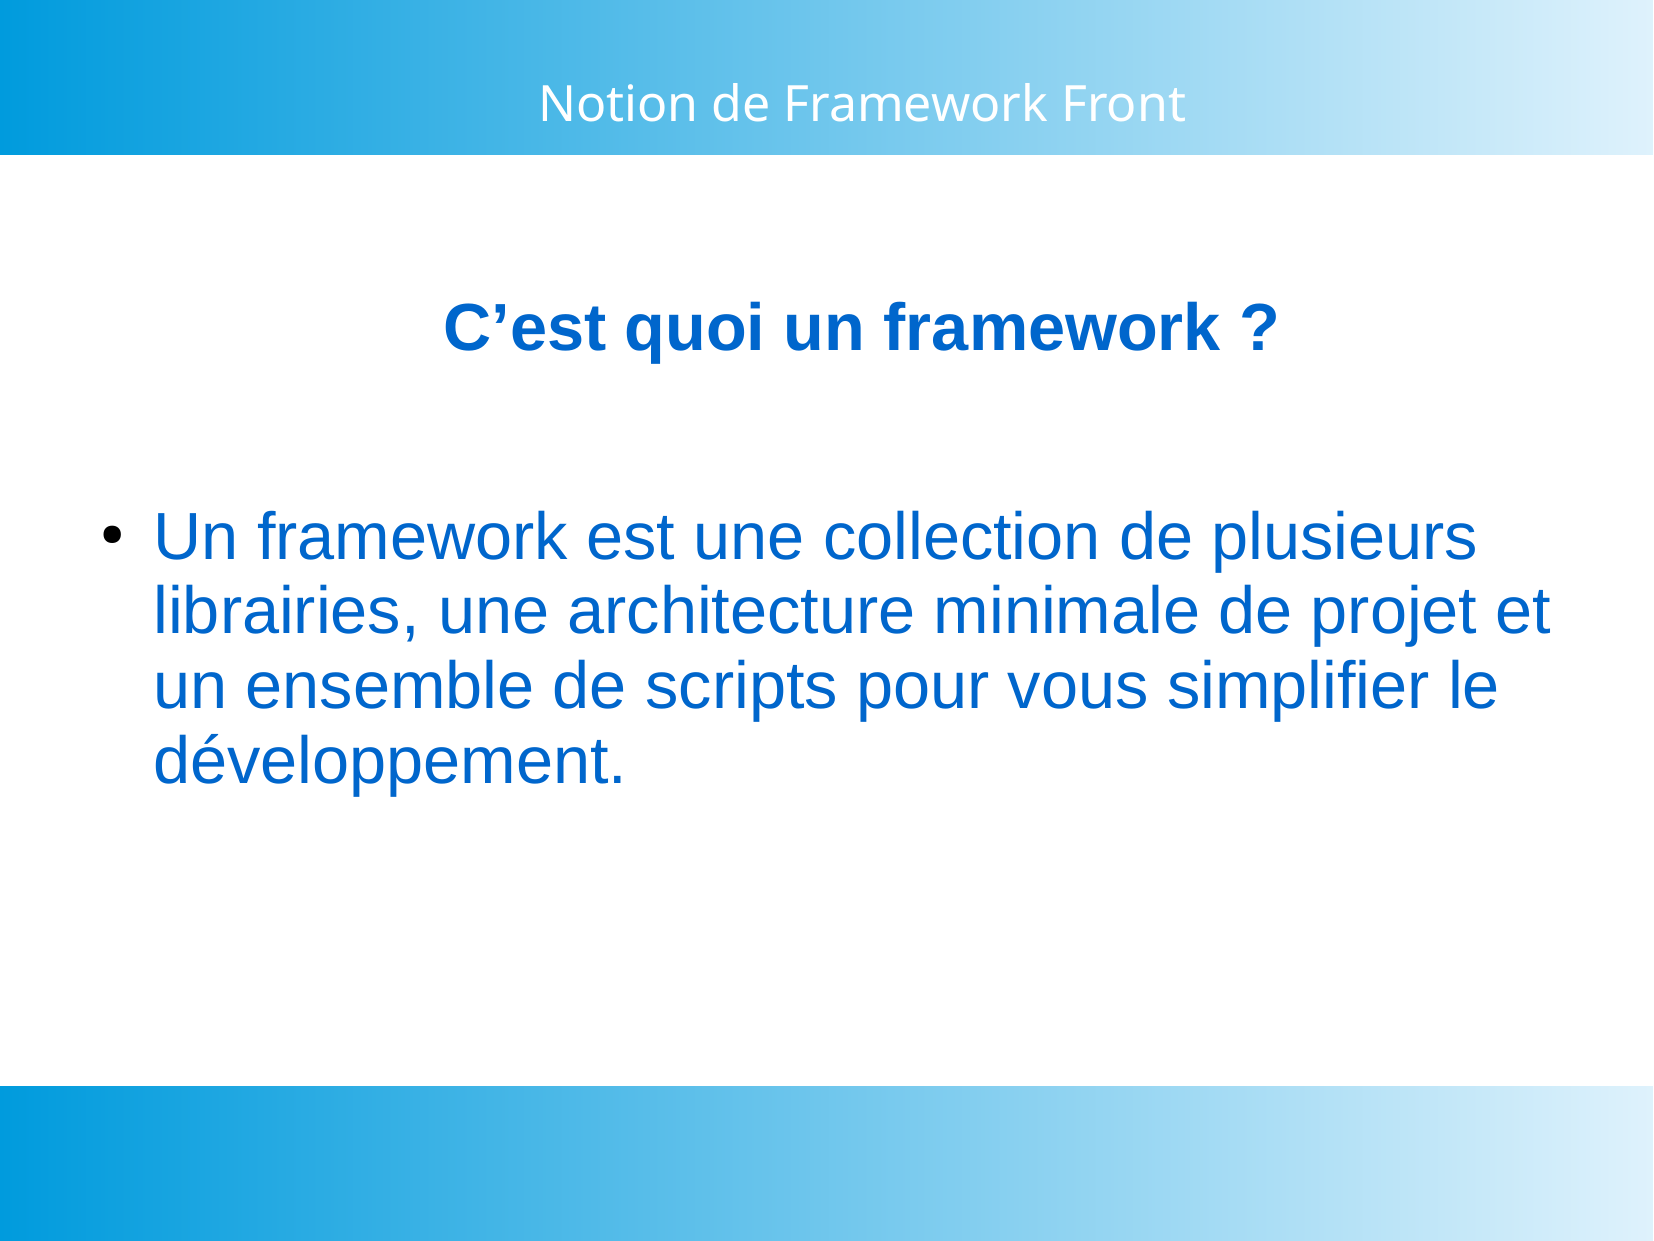

# Notion de Framework Front
C’est quoi un framework ?
Un framework est une collection de plusieurs librairies, une architecture minimale de projet et un ensemble de scripts pour vous simplifier le développement.